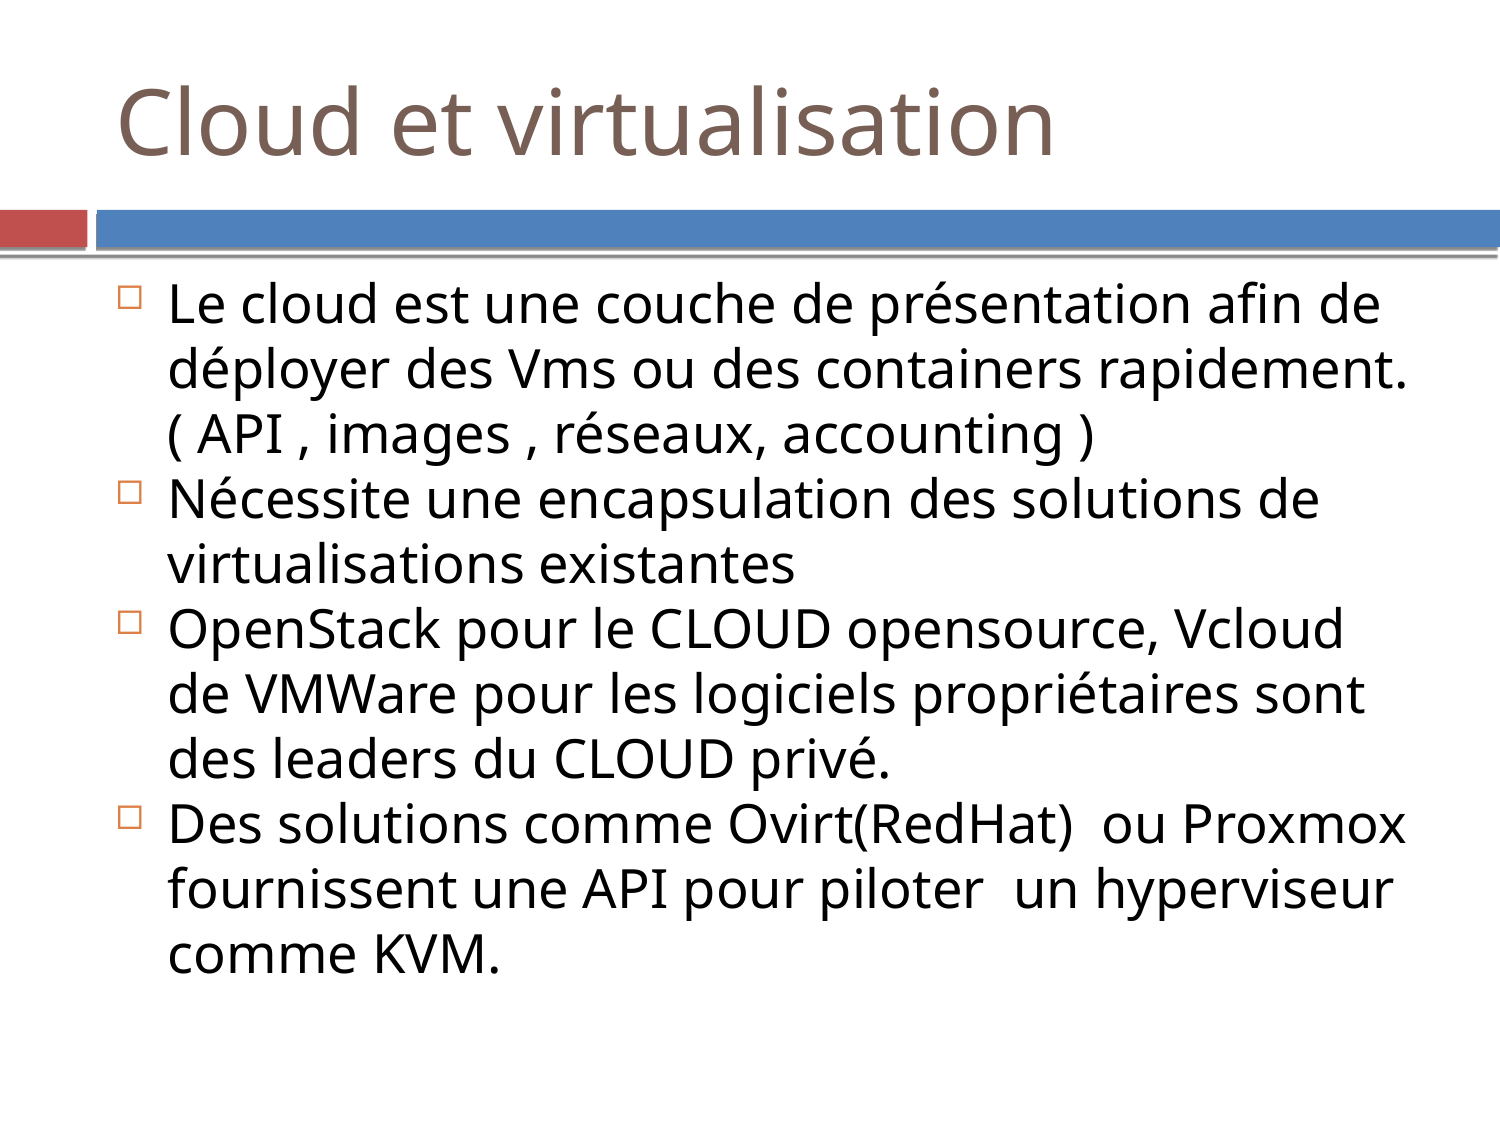

Cloud et virtualisation
Le cloud est une couche de présentation afin de déployer des Vms ou des containers rapidement. ( API , images , réseaux, accounting )
Nécessite une encapsulation des solutions de virtualisations existantes
OpenStack pour le CLOUD opensource, Vcloud de VMWare pour les logiciels propriétaires sont des leaders du CLOUD privé.
Des solutions comme Ovirt(RedHat) ou Proxmox fournissent une API pour piloter un hyperviseur comme KVM.